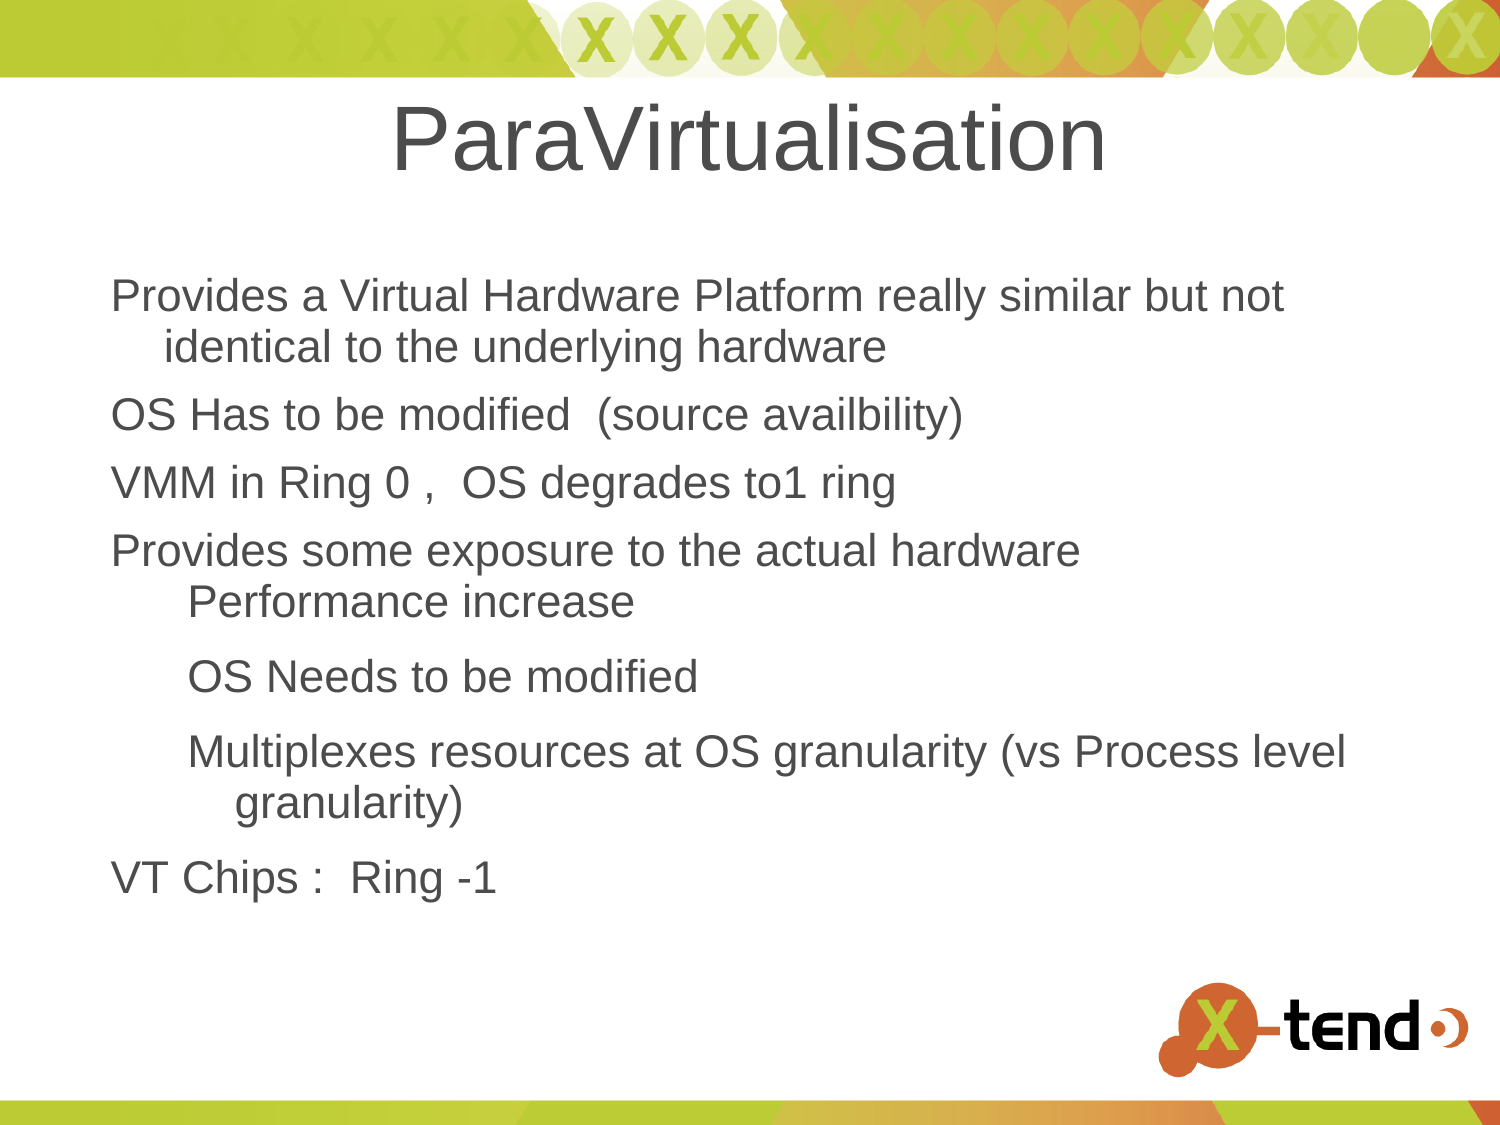

# ParaVirtualisation
Provides a Virtual Hardware Platform really similar but not identical to the underlying hardware
OS Has to be modified (source availbility)
VMM in Ring 0 , OS degrades to1 ring
Provides some exposure to the actual hardware
Performance increase
OS Needs to be modified
Multiplexes resources at OS granularity (vs Process level granularity)
VT Chips : Ring -1